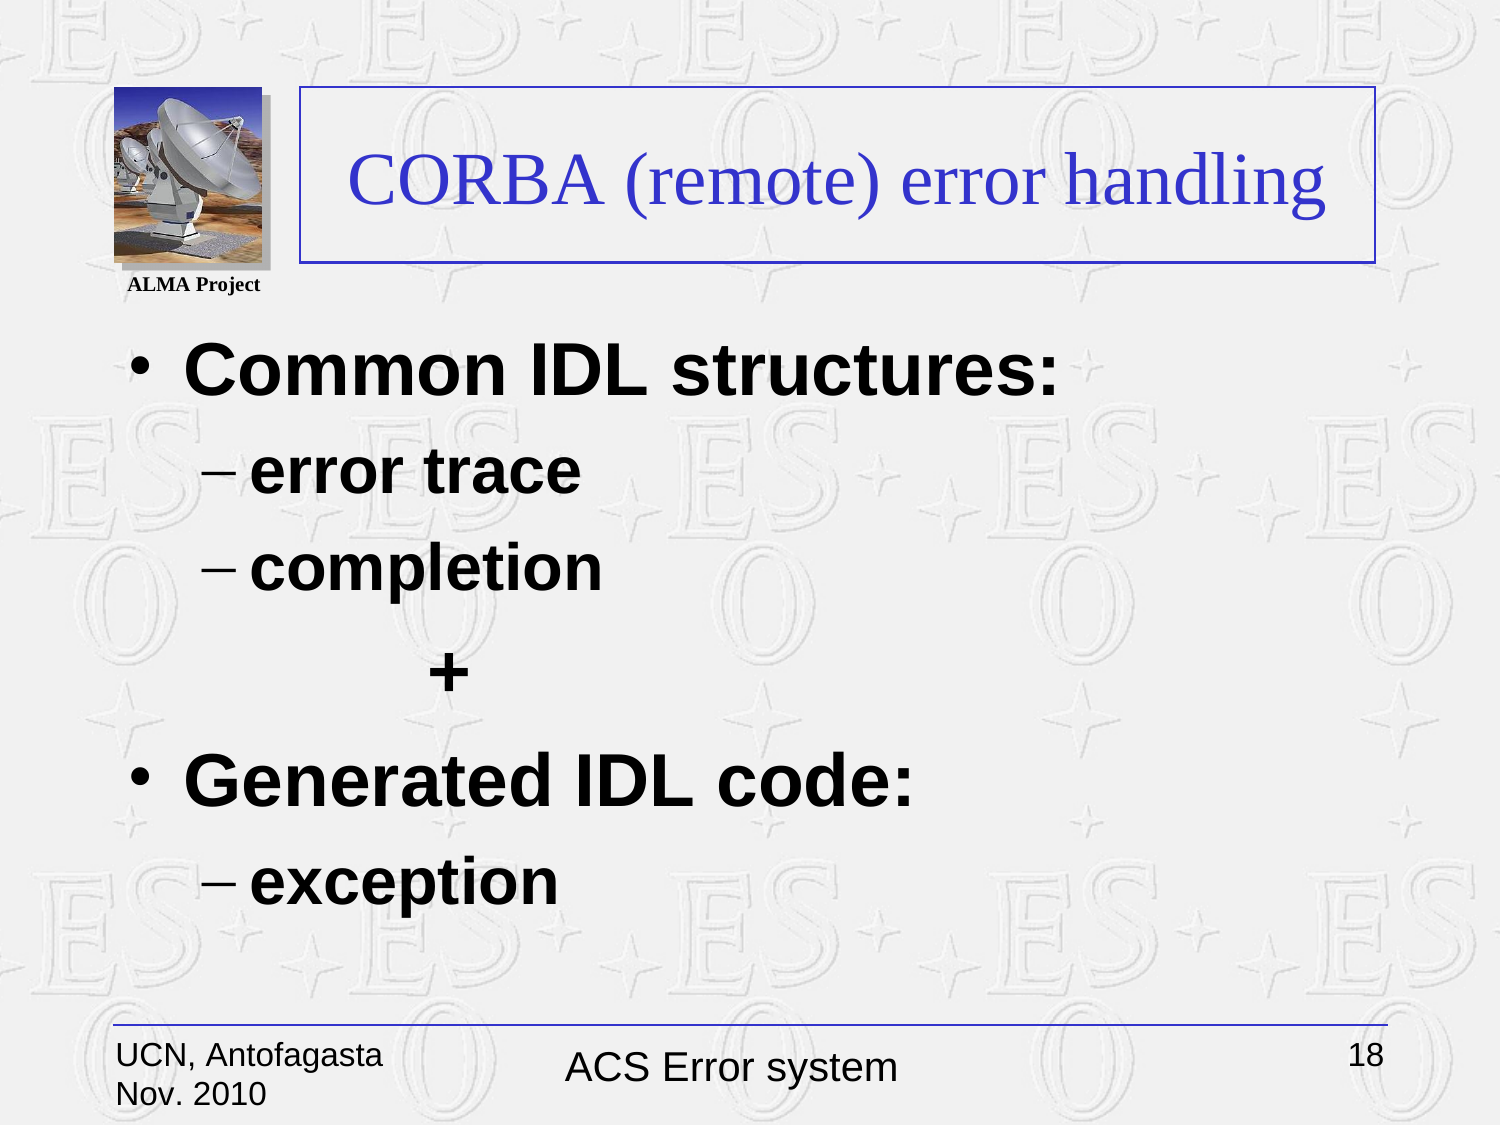

# CORBA (remote) error handling
Common IDL structures:
error trace
completion
			+
Generated IDL code:
exception
18